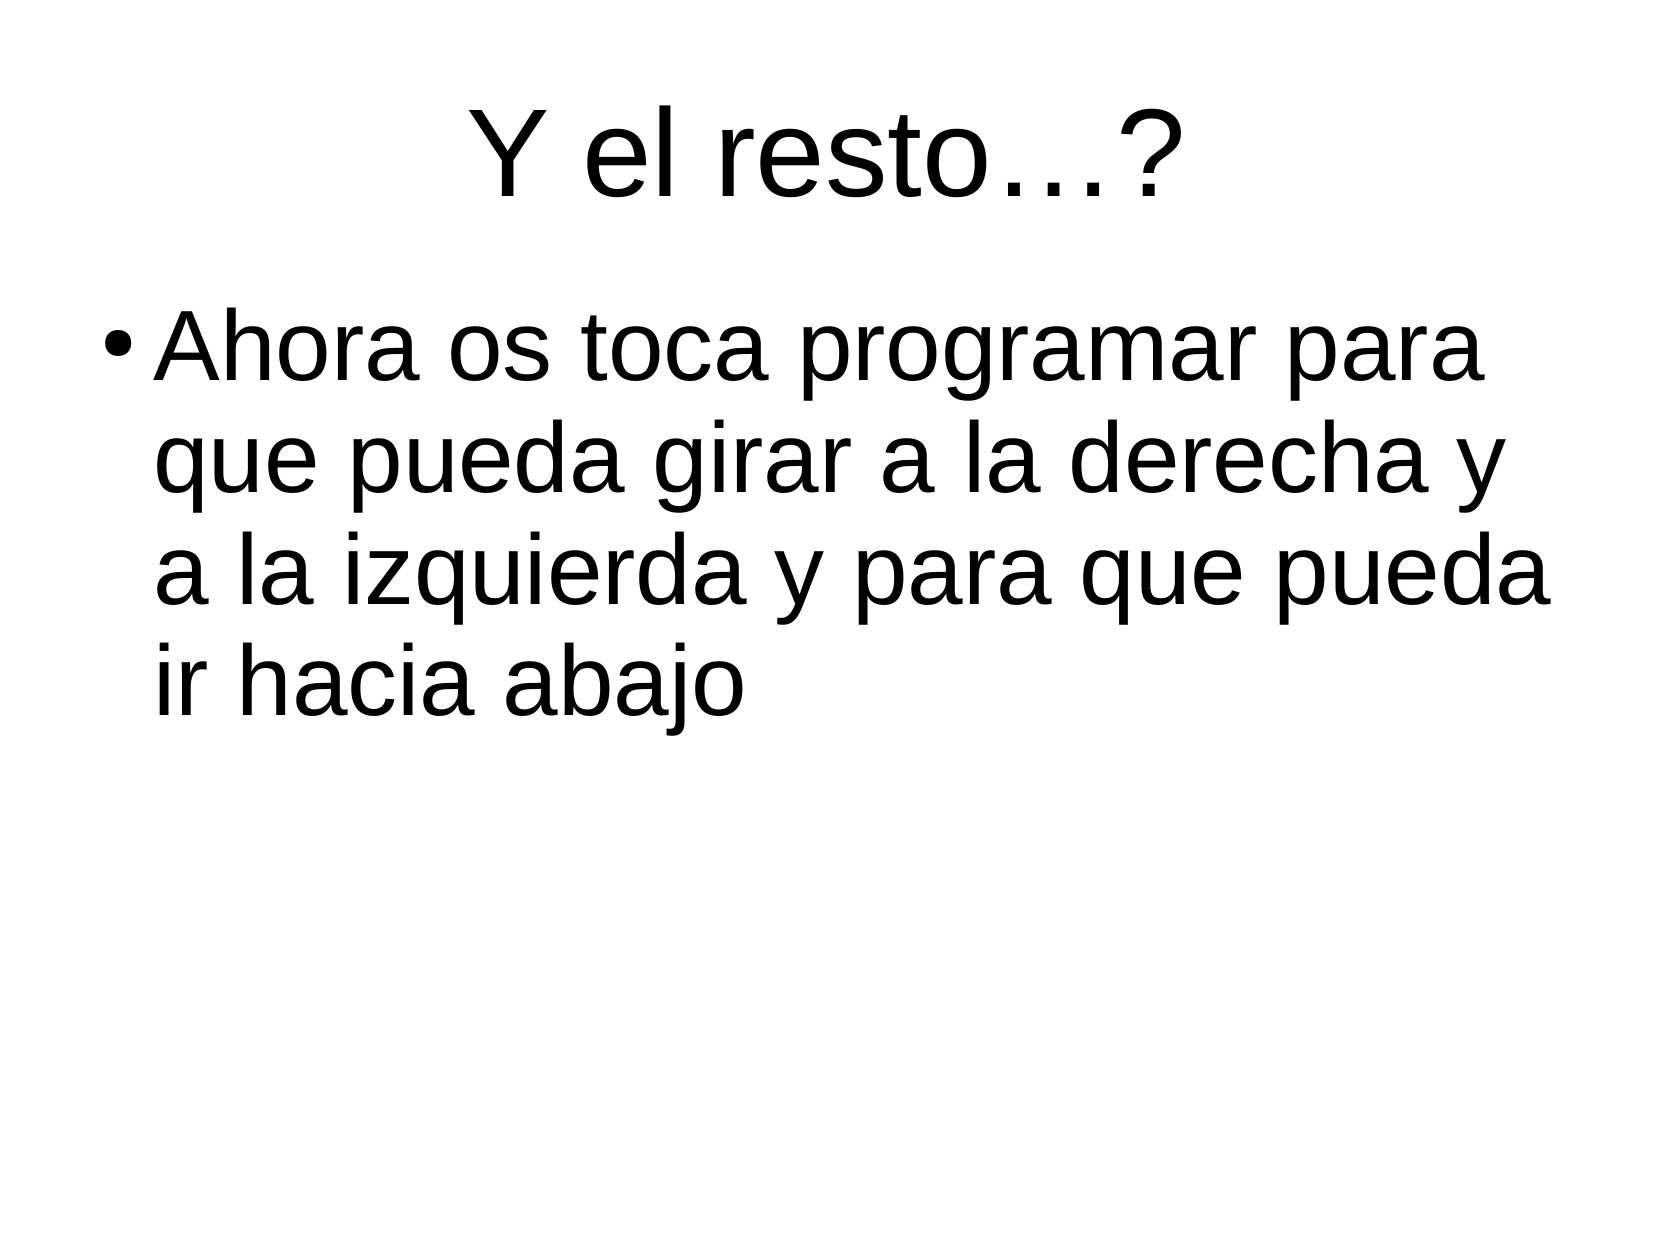

# Y el resto…?
Ahora os toca programar para que pueda girar a la derecha y a la izquierda y para que pueda ir hacia abajo